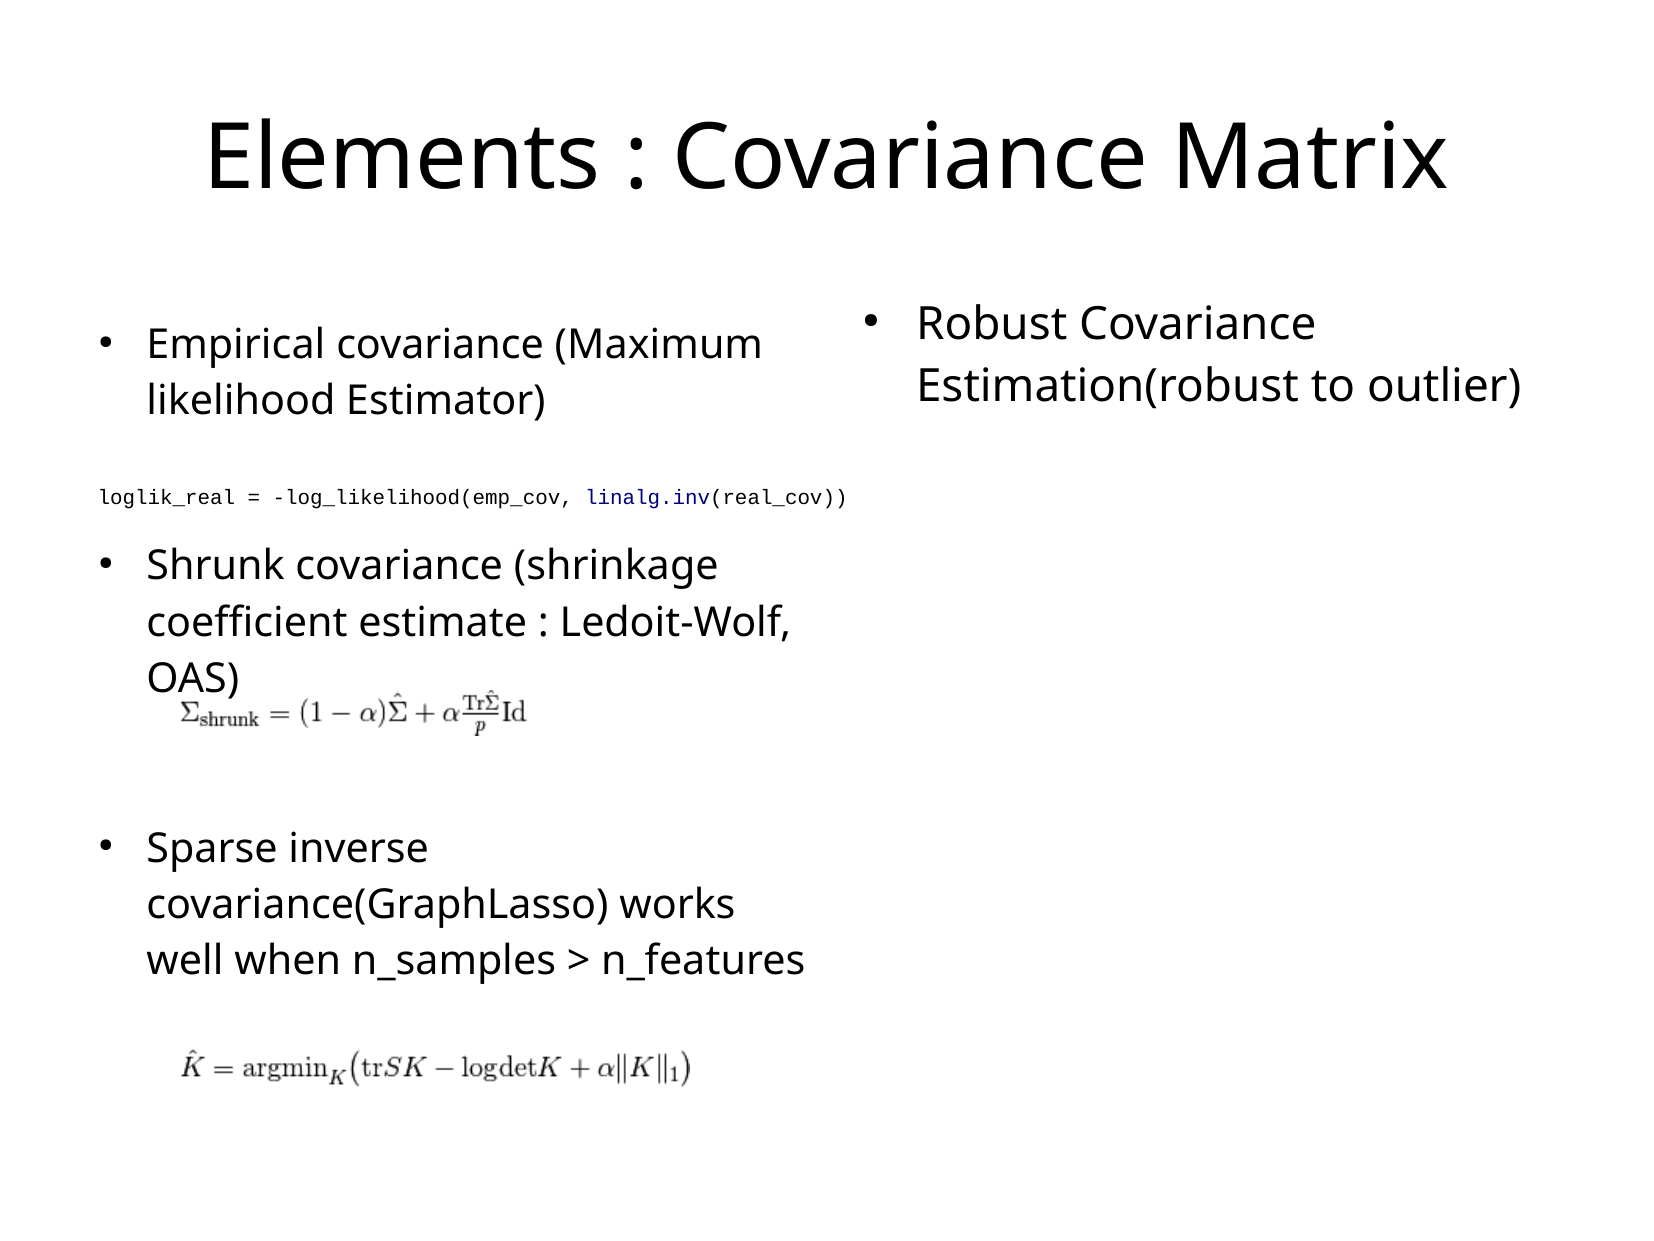

# Elements : Covariance Matrix
Robust Covariance Estimation(robust to outlier)
Empirical covariance (Maximum likelihood Estimator)
Shrunk covariance (shrinkage coefficient estimate : Ledoit-Wolf, OAS)
Sparse inverse covariance(GraphLasso) works well when n_samples > n_features
loglik_real = -log_likelihood(emp_cov, linalg.inv(real_cov))